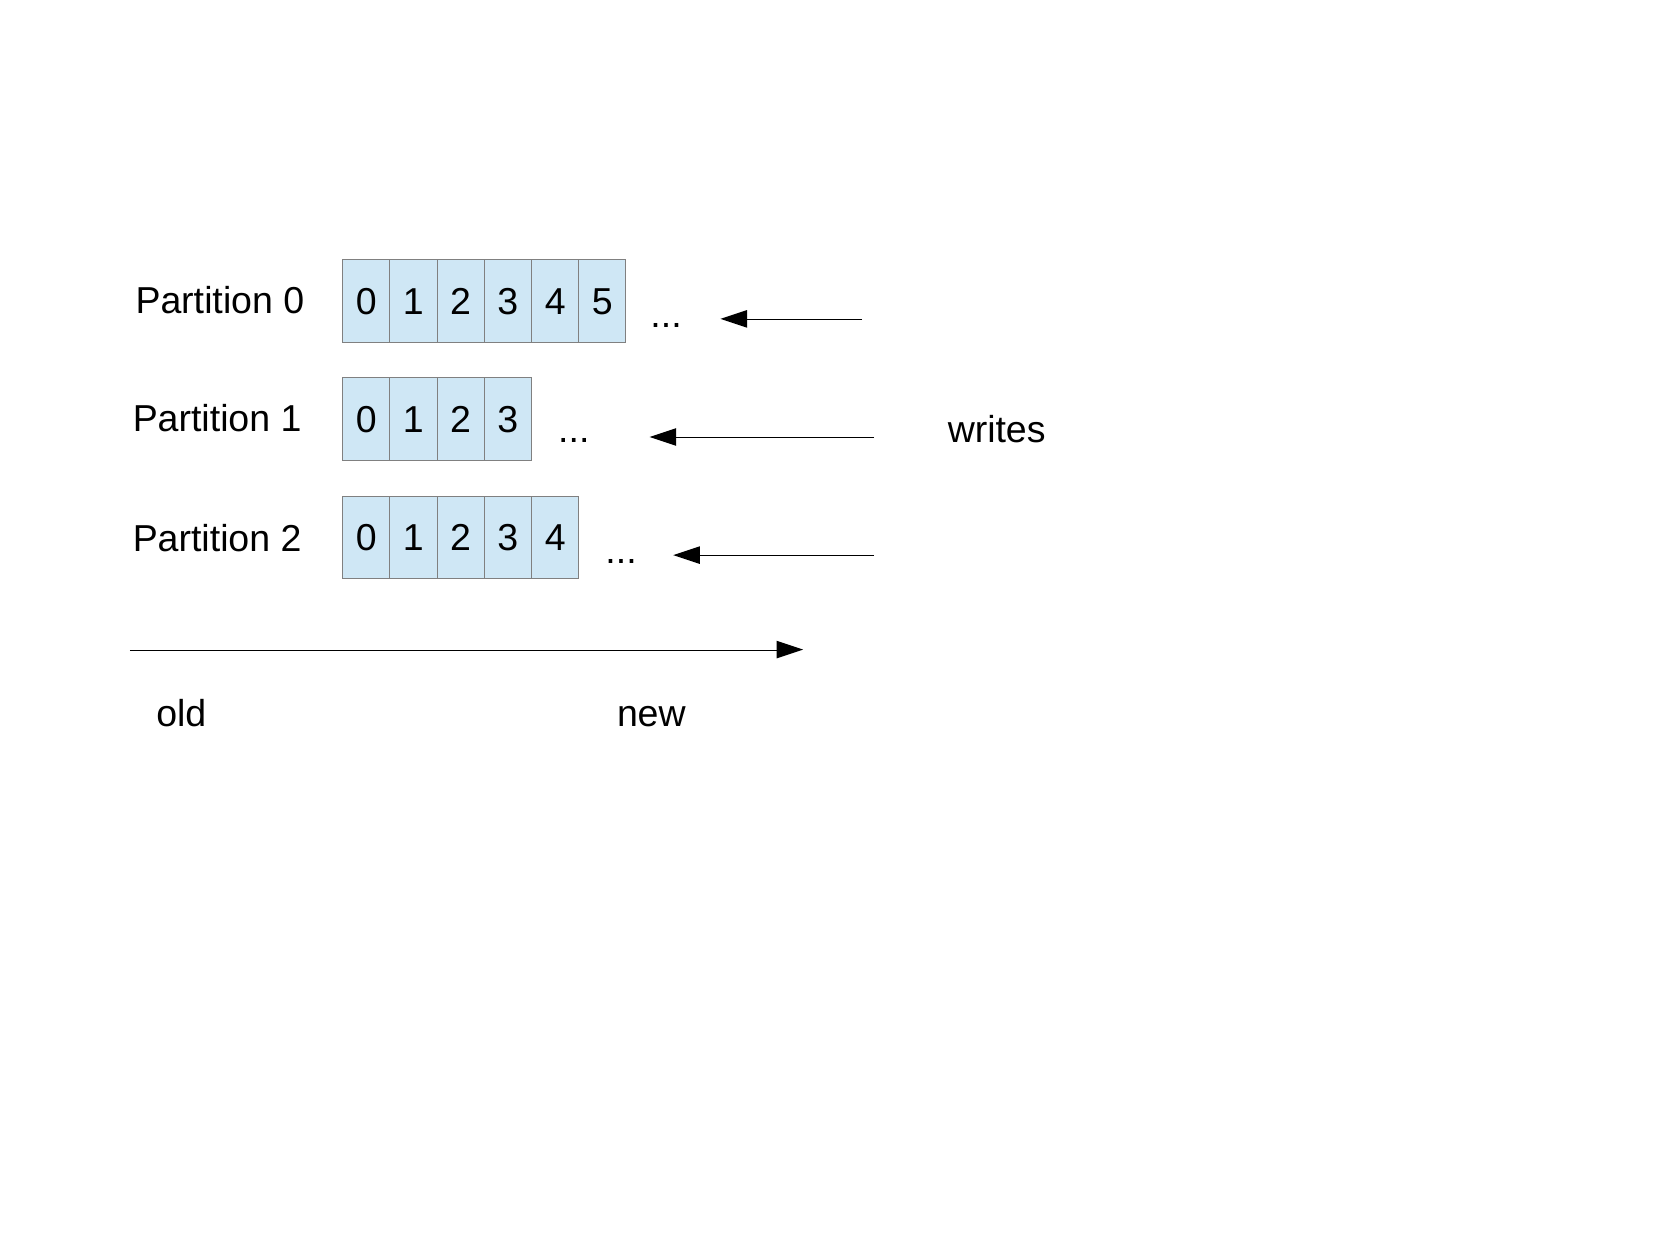

0
1
2
3
4
5
Partition 0
...
0
1
2
3
Partition 1
...
writes
0
1
2
3
4
Partition 2
...
old
new